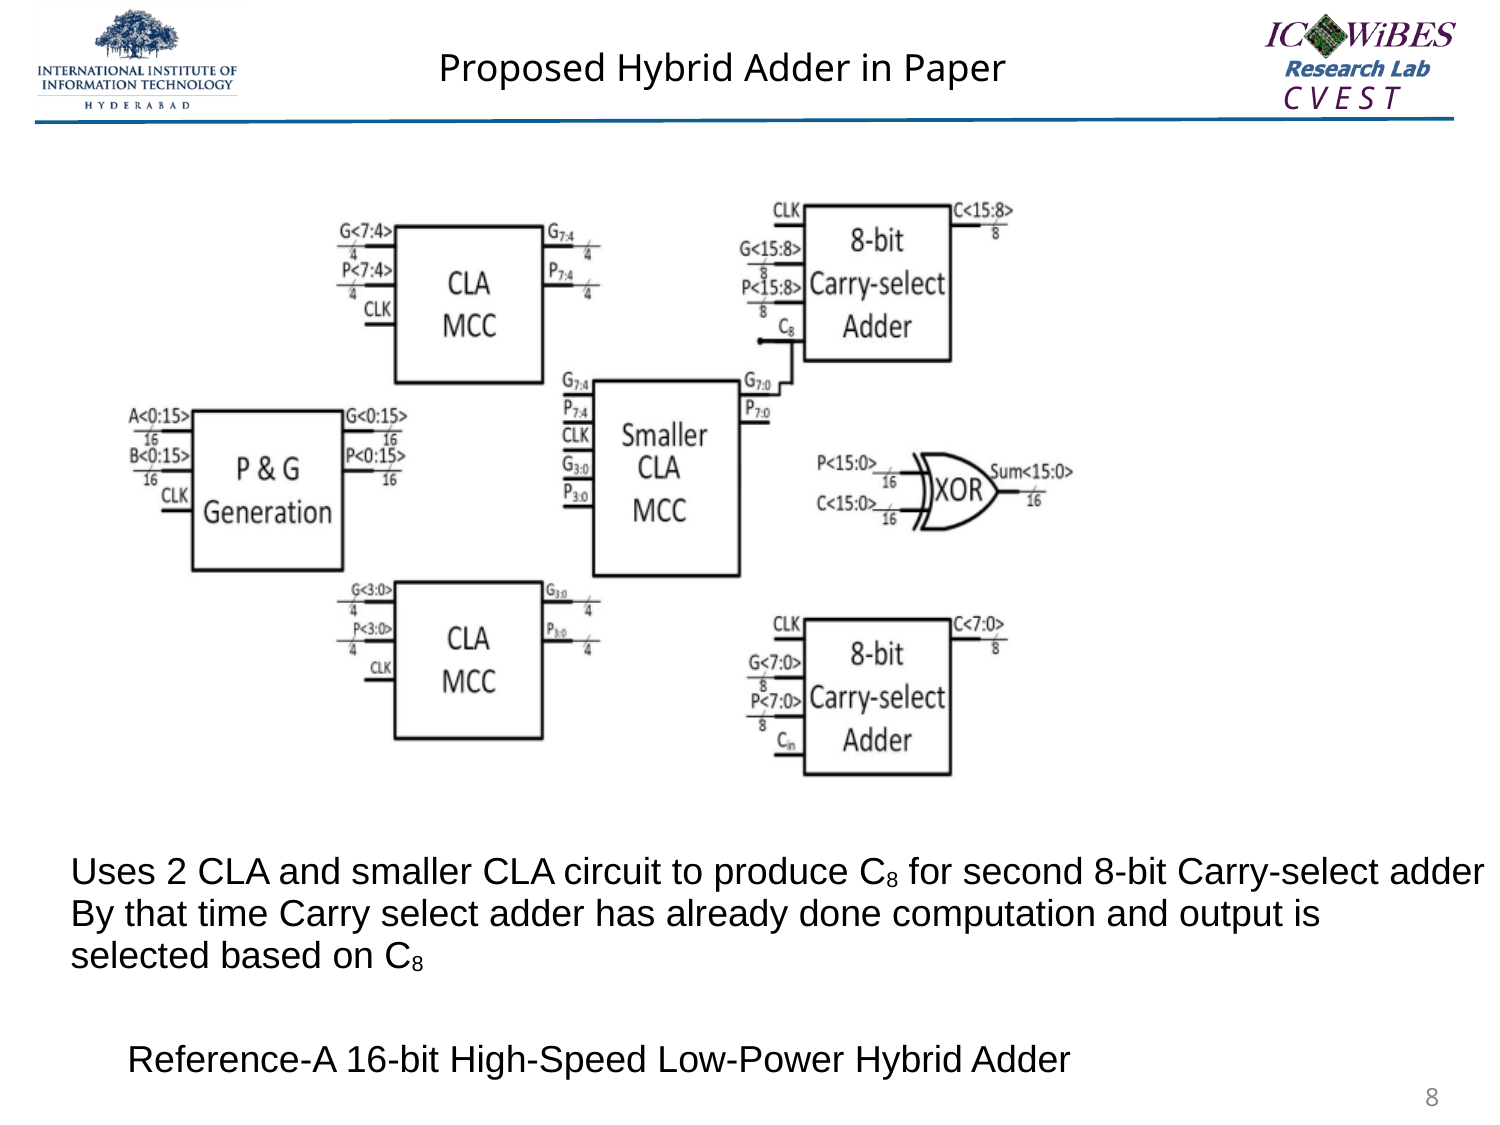

# Proposed Hybrid Adder in Paper
Uses 2 CLA and smaller CLA circuit to produce C8 for second 8-bit Carry-select adder
By that time Carry select adder has already done computation and output is
selected based on C8
Reference-A 16-bit High-Speed Low-Power Hybrid Adder